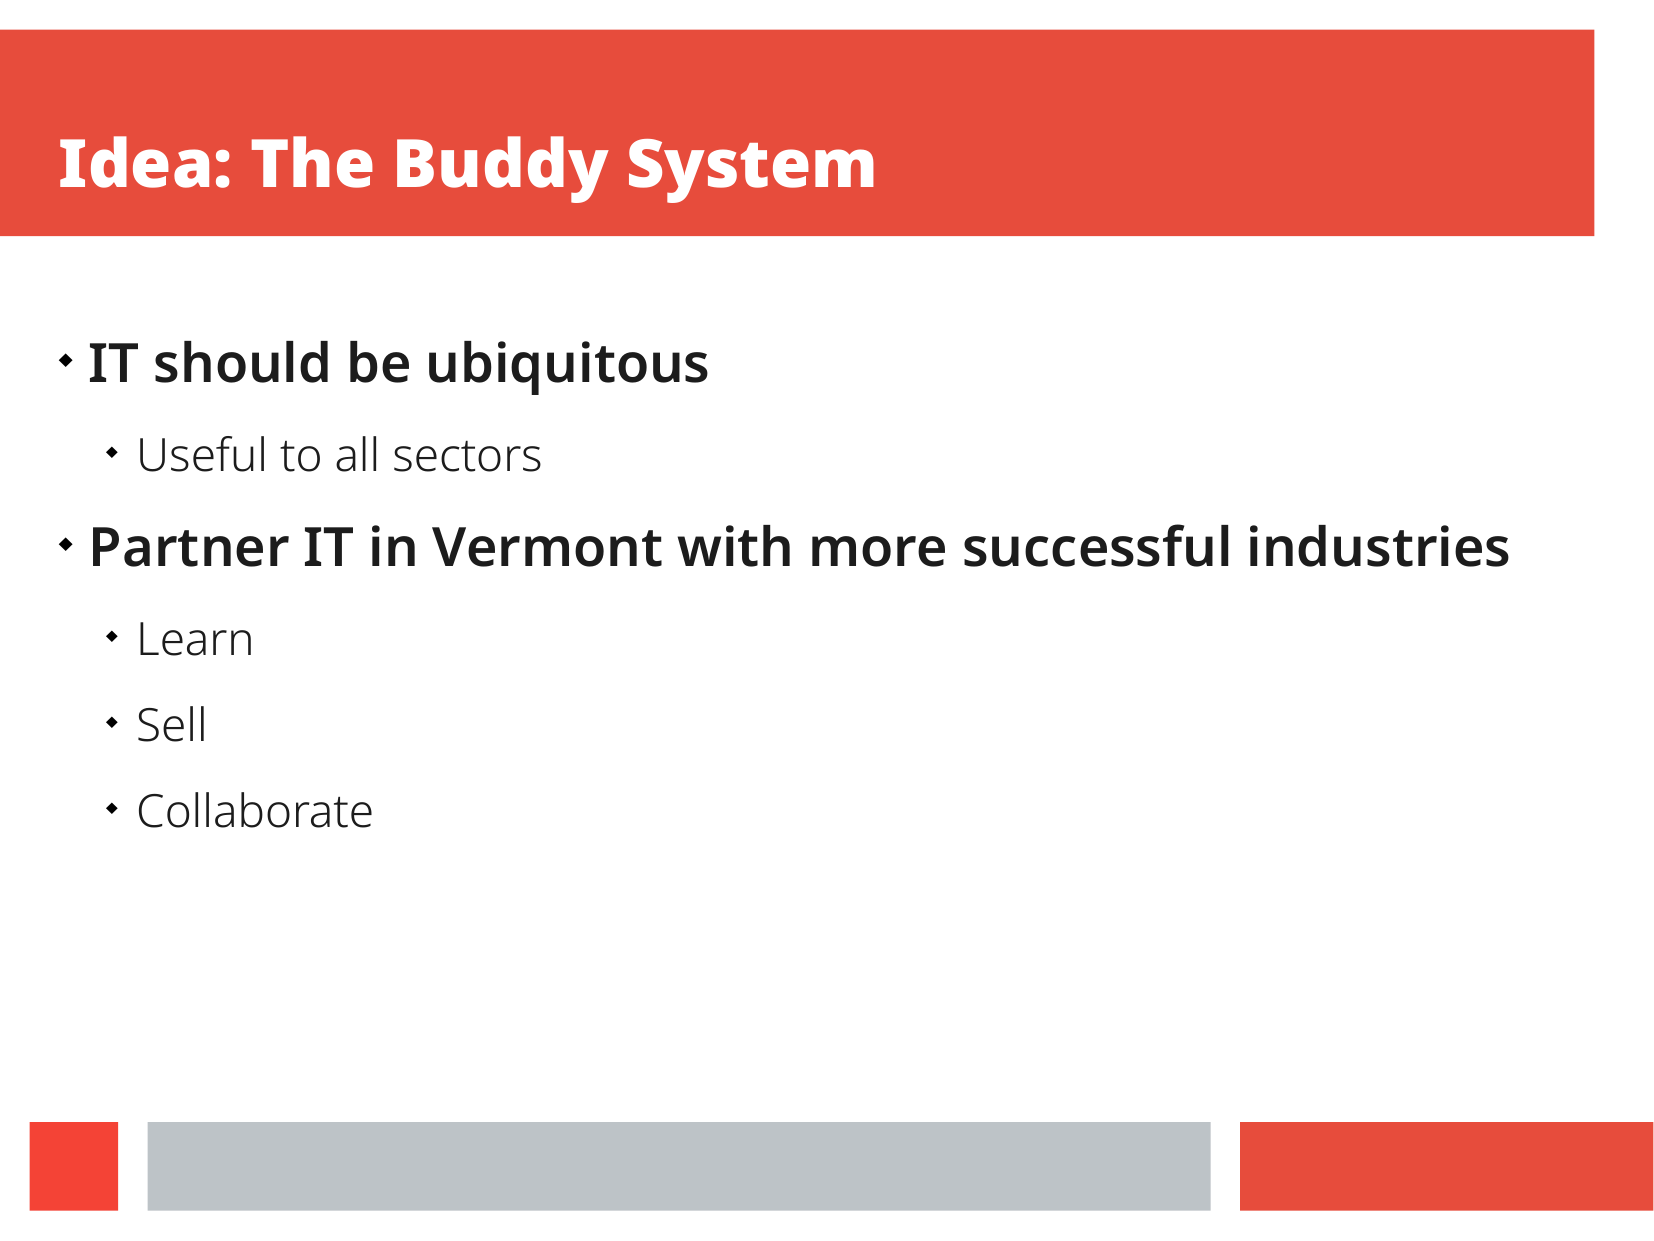

# Idea: The Buddy System
IT should be ubiquitous
Useful to all sectors
Partner IT in Vermont with more successful industries
Learn
Sell
Collaborate